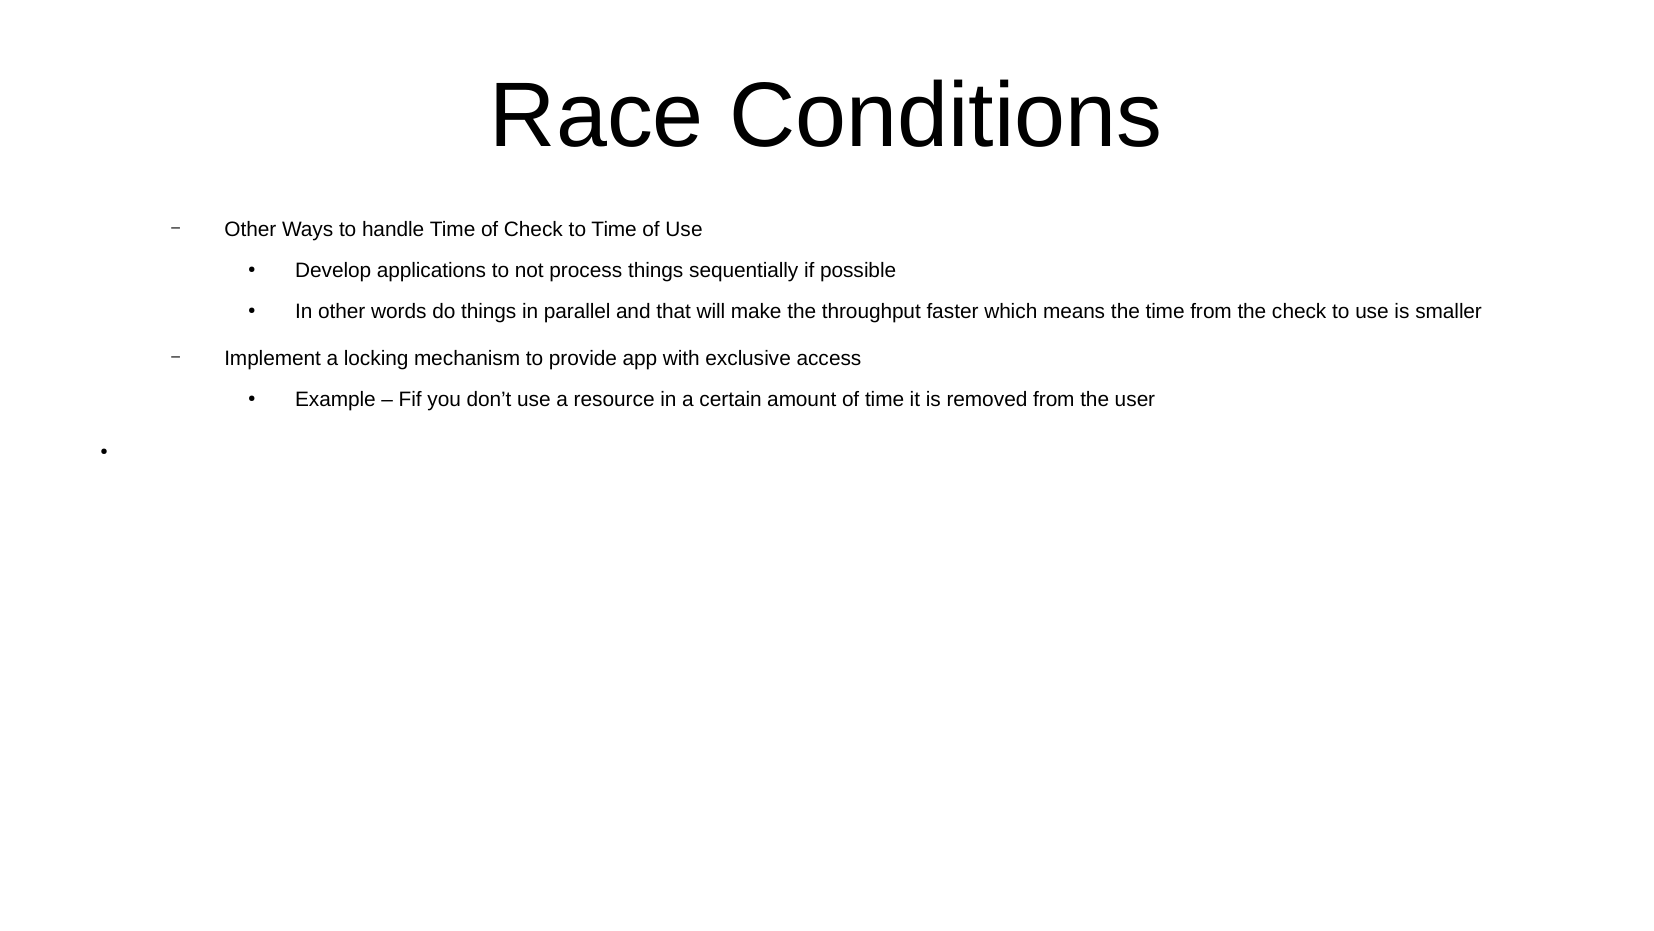

# Race Conditions
Other Ways to handle Time of Check to Time of Use
Develop applications to not process things sequentially if possible
In other words do things in parallel and that will make the throughput faster which means the time from the check to use is smaller
Implement a locking mechanism to provide app with exclusive access
Example – Fif you don’t use a resource in a certain amount of time it is removed from the user